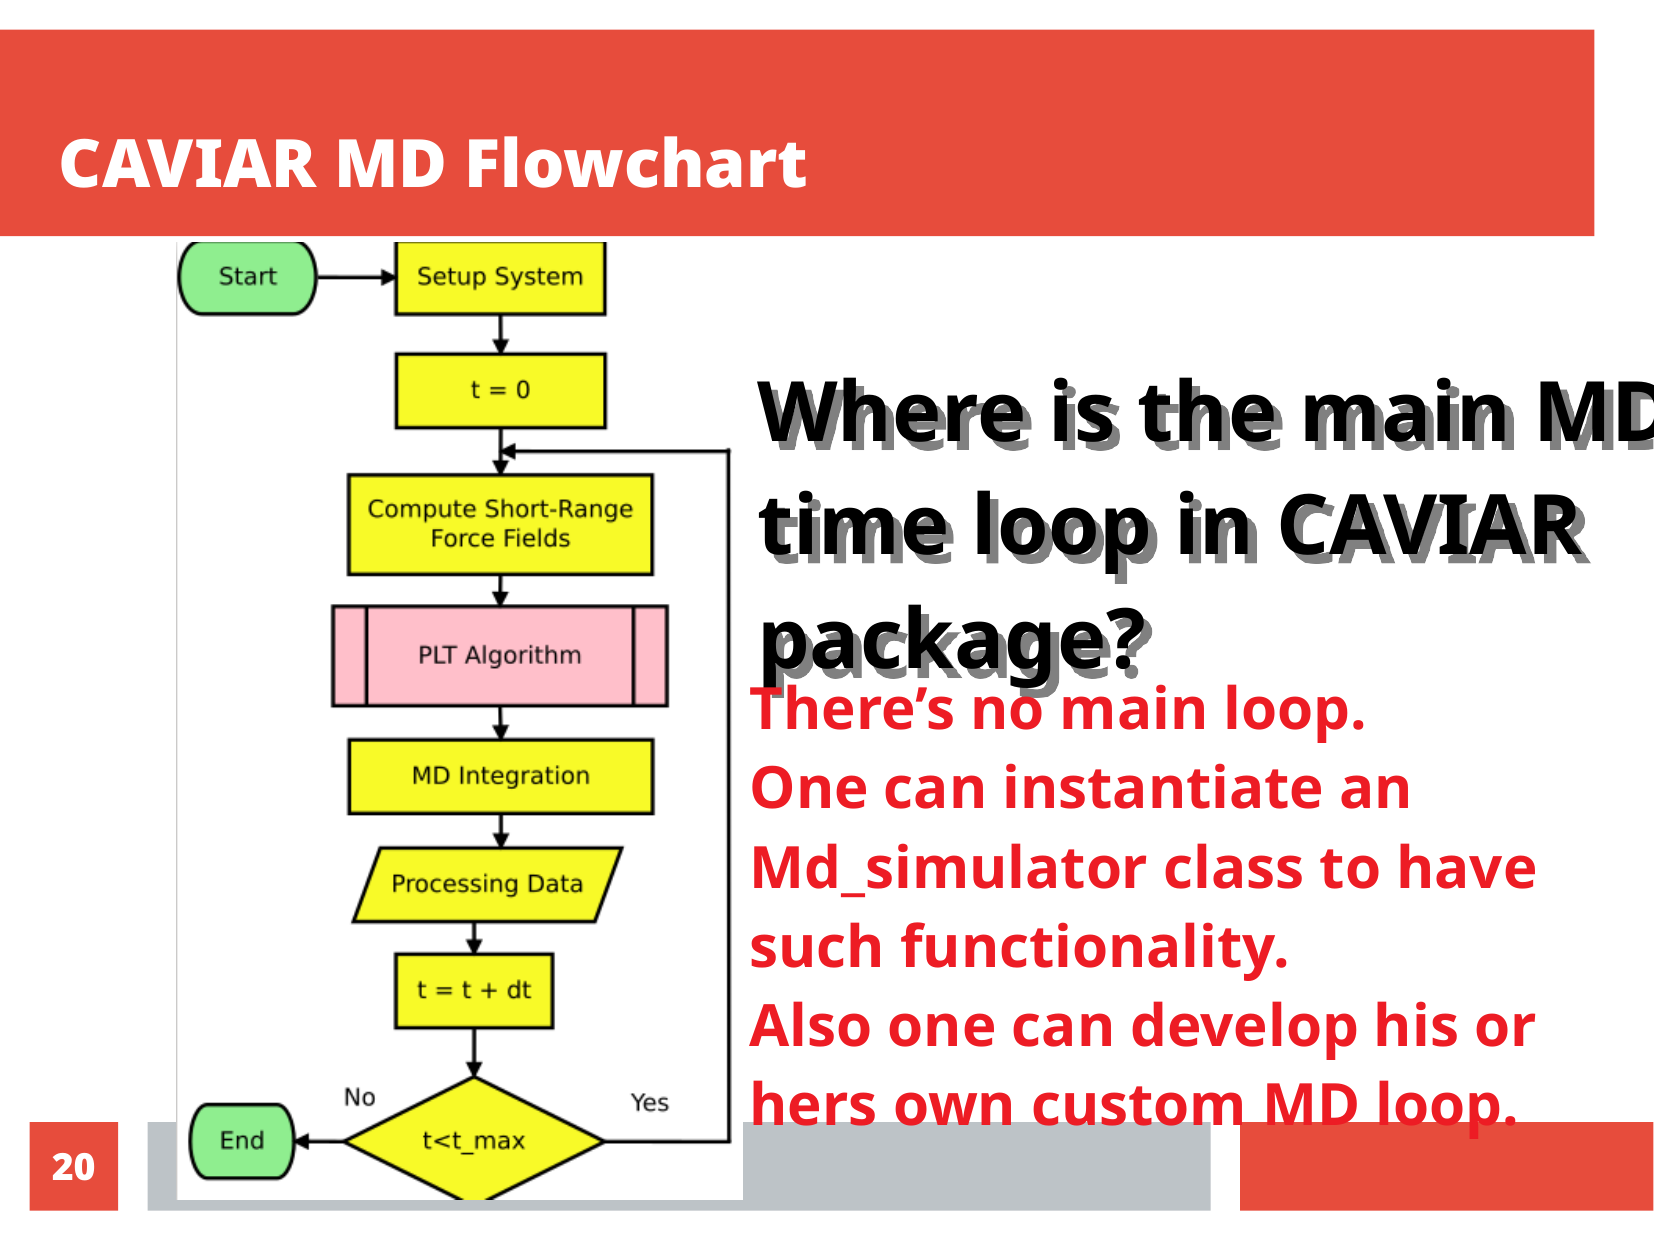

# CAVIAR MD Flowchart
Where is the main MD time loop in CAVIAR package?
There’s no main loop.
One can instantiate an Md_simulator class to have such functionality.
Also one can develop his or hers own custom MD loop.
20